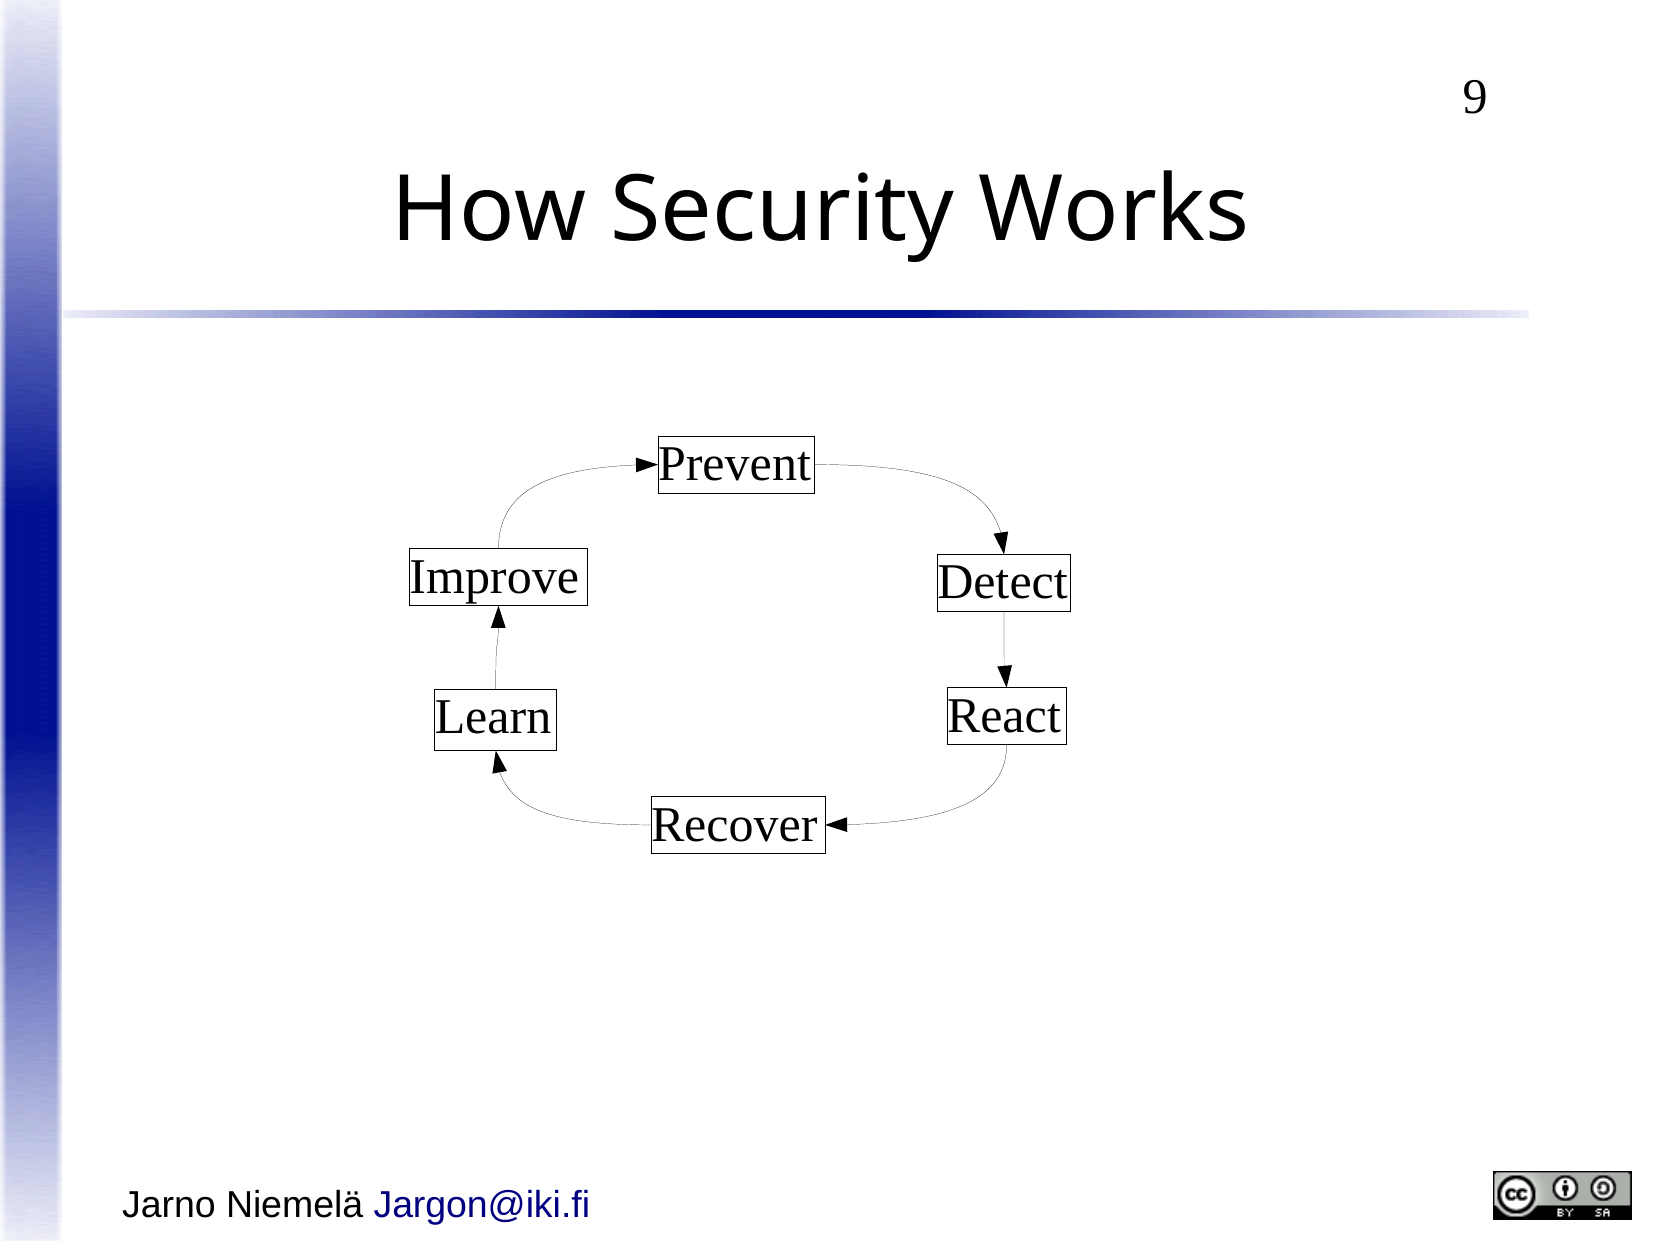

# How Security Works
Prevent
Improve
Detect
React
Learn
Recover